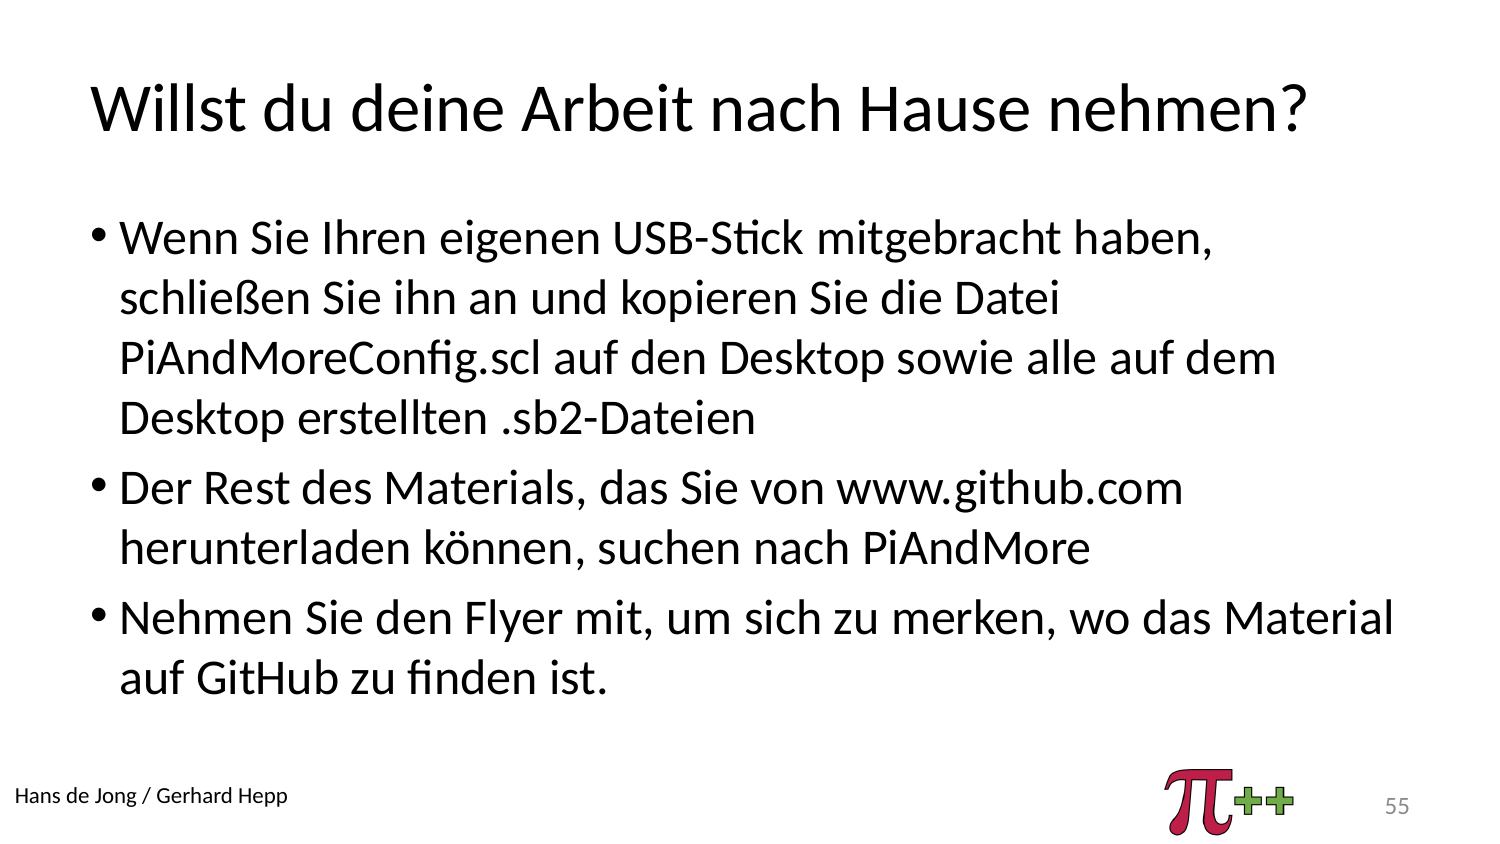

# Willst du deine Arbeit nach Hause nehmen?
Wenn Sie Ihren eigenen USB-Stick mitgebracht haben, schließen Sie ihn an und kopieren Sie die Datei PiAndMoreConfig.scl auf den Desktop sowie alle auf dem Desktop erstellten .sb2-Dateien
Der Rest des Materials, das Sie von www.github.com herunterladen können, suchen nach PiAndMore
Nehmen Sie den Flyer mit, um sich zu merken, wo das Material auf GitHub zu finden ist.